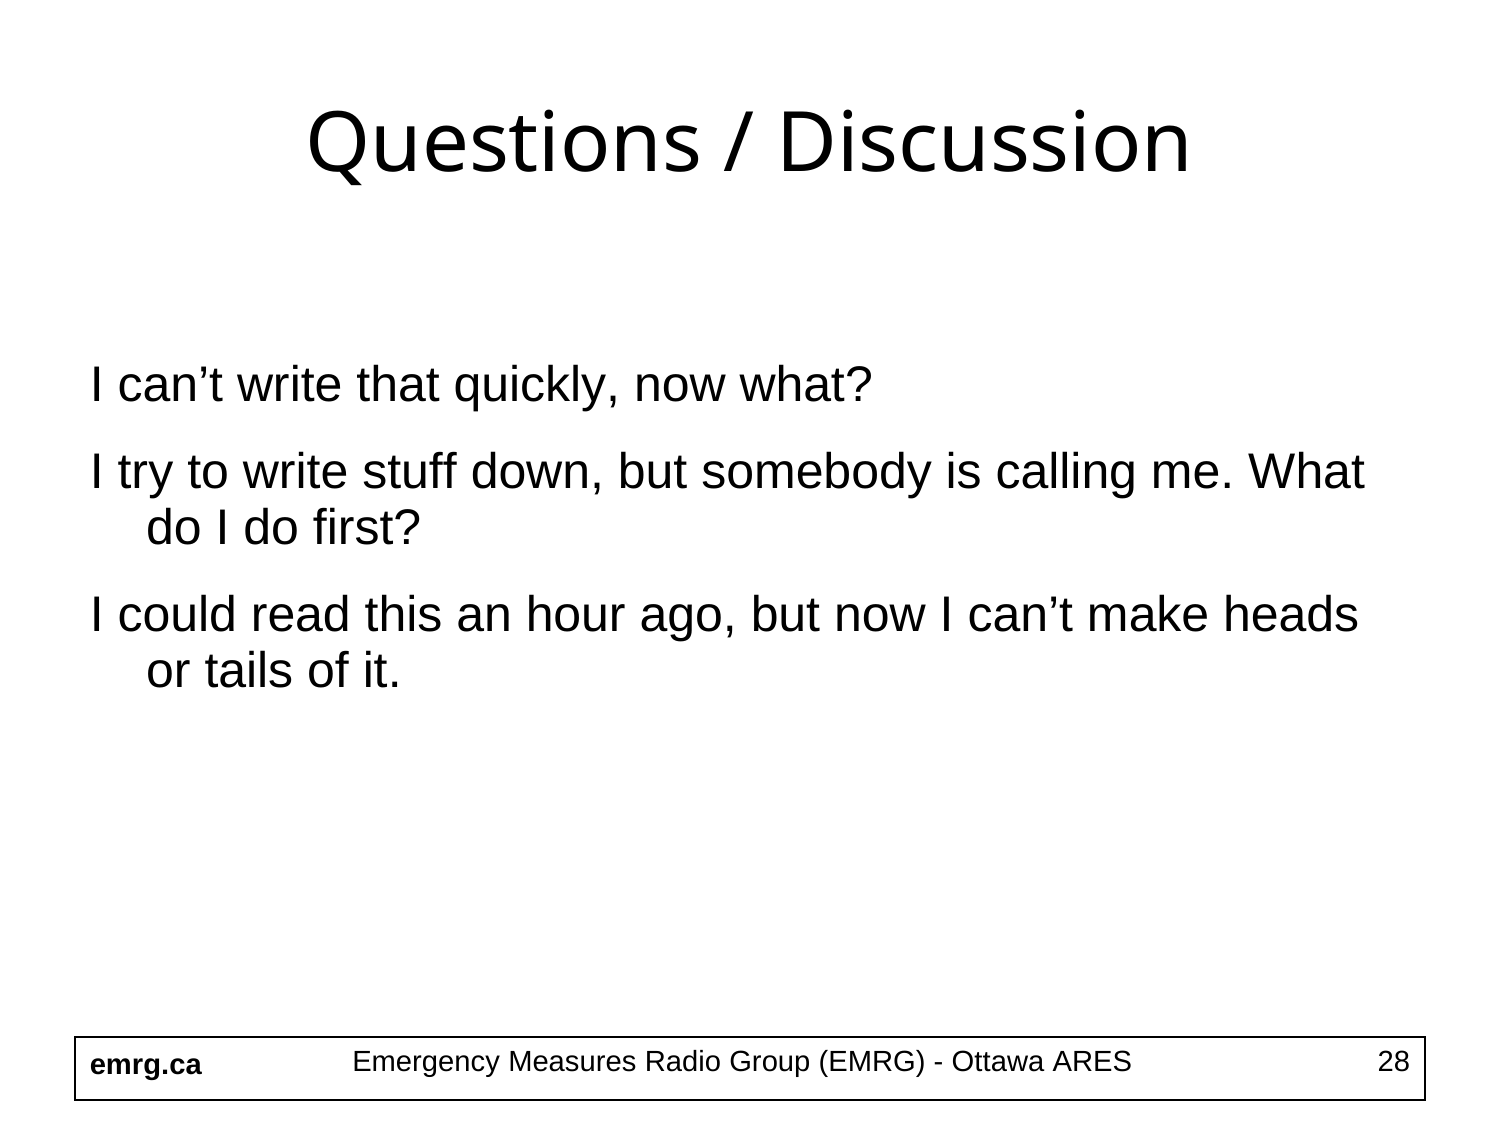

# Questions / Discussion
I can’t write that quickly, now what?
I try to write stuff down, but somebody is calling me. What do I do first?
I could read this an hour ago, but now I can’t make heads or tails of it.
Emergency Measures Radio Group (EMRG) - Ottawa ARES
28